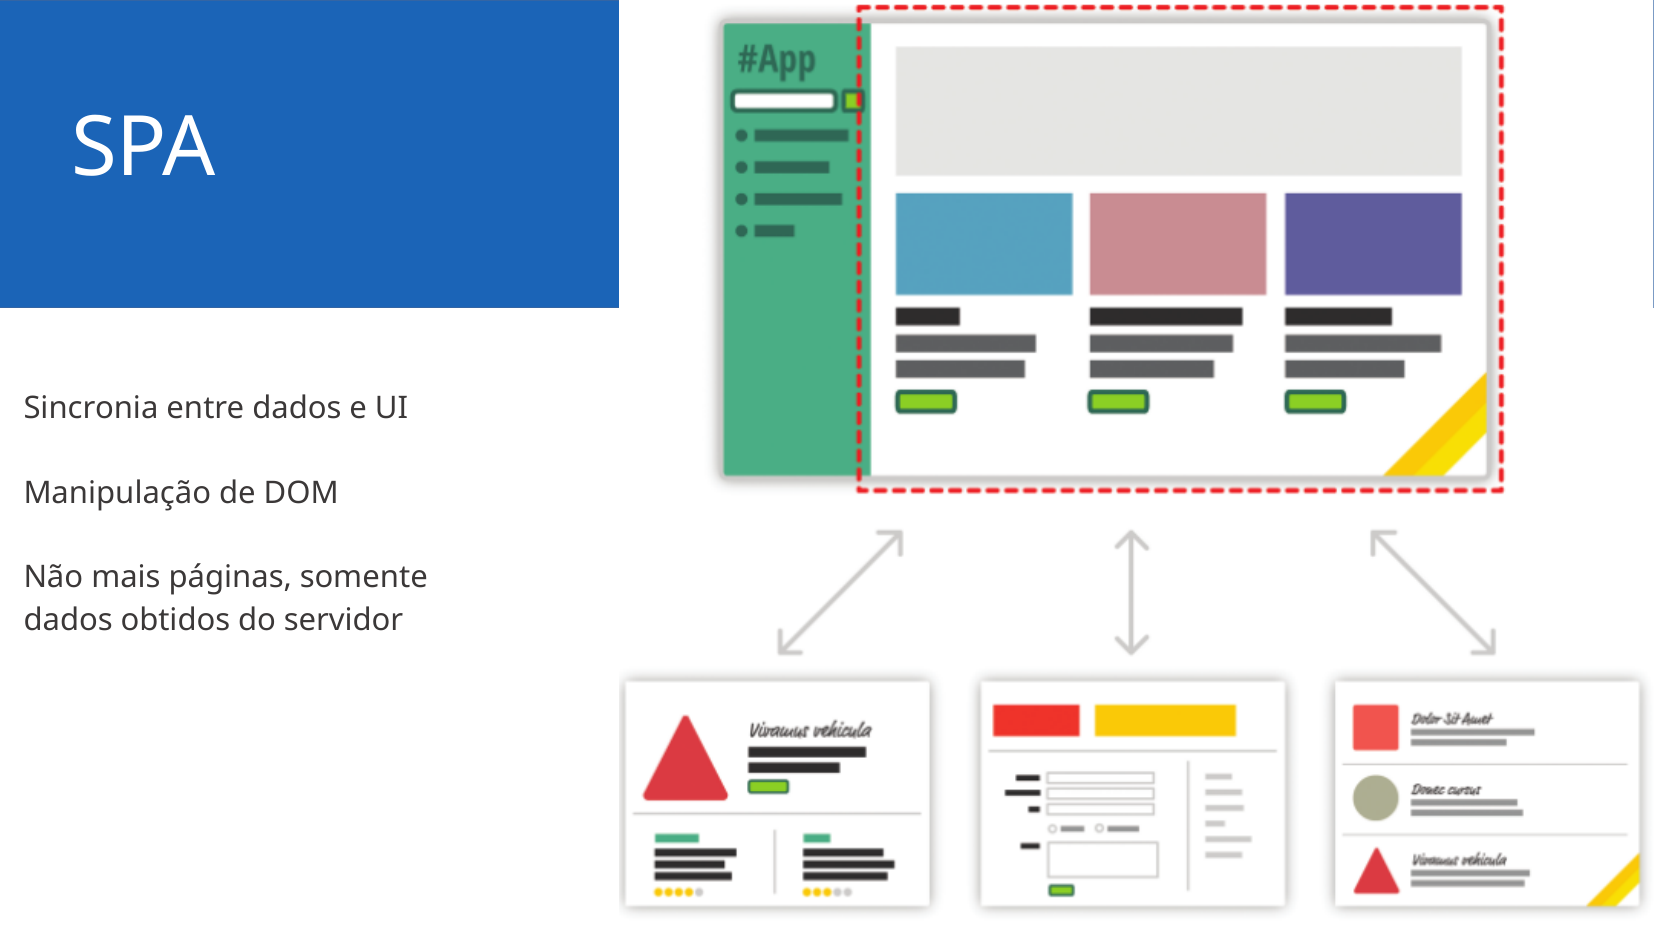

SPA
Sincronia entre dados e UI
Manipulação de DOM
Não mais páginas, somente dados obtidos do servidor